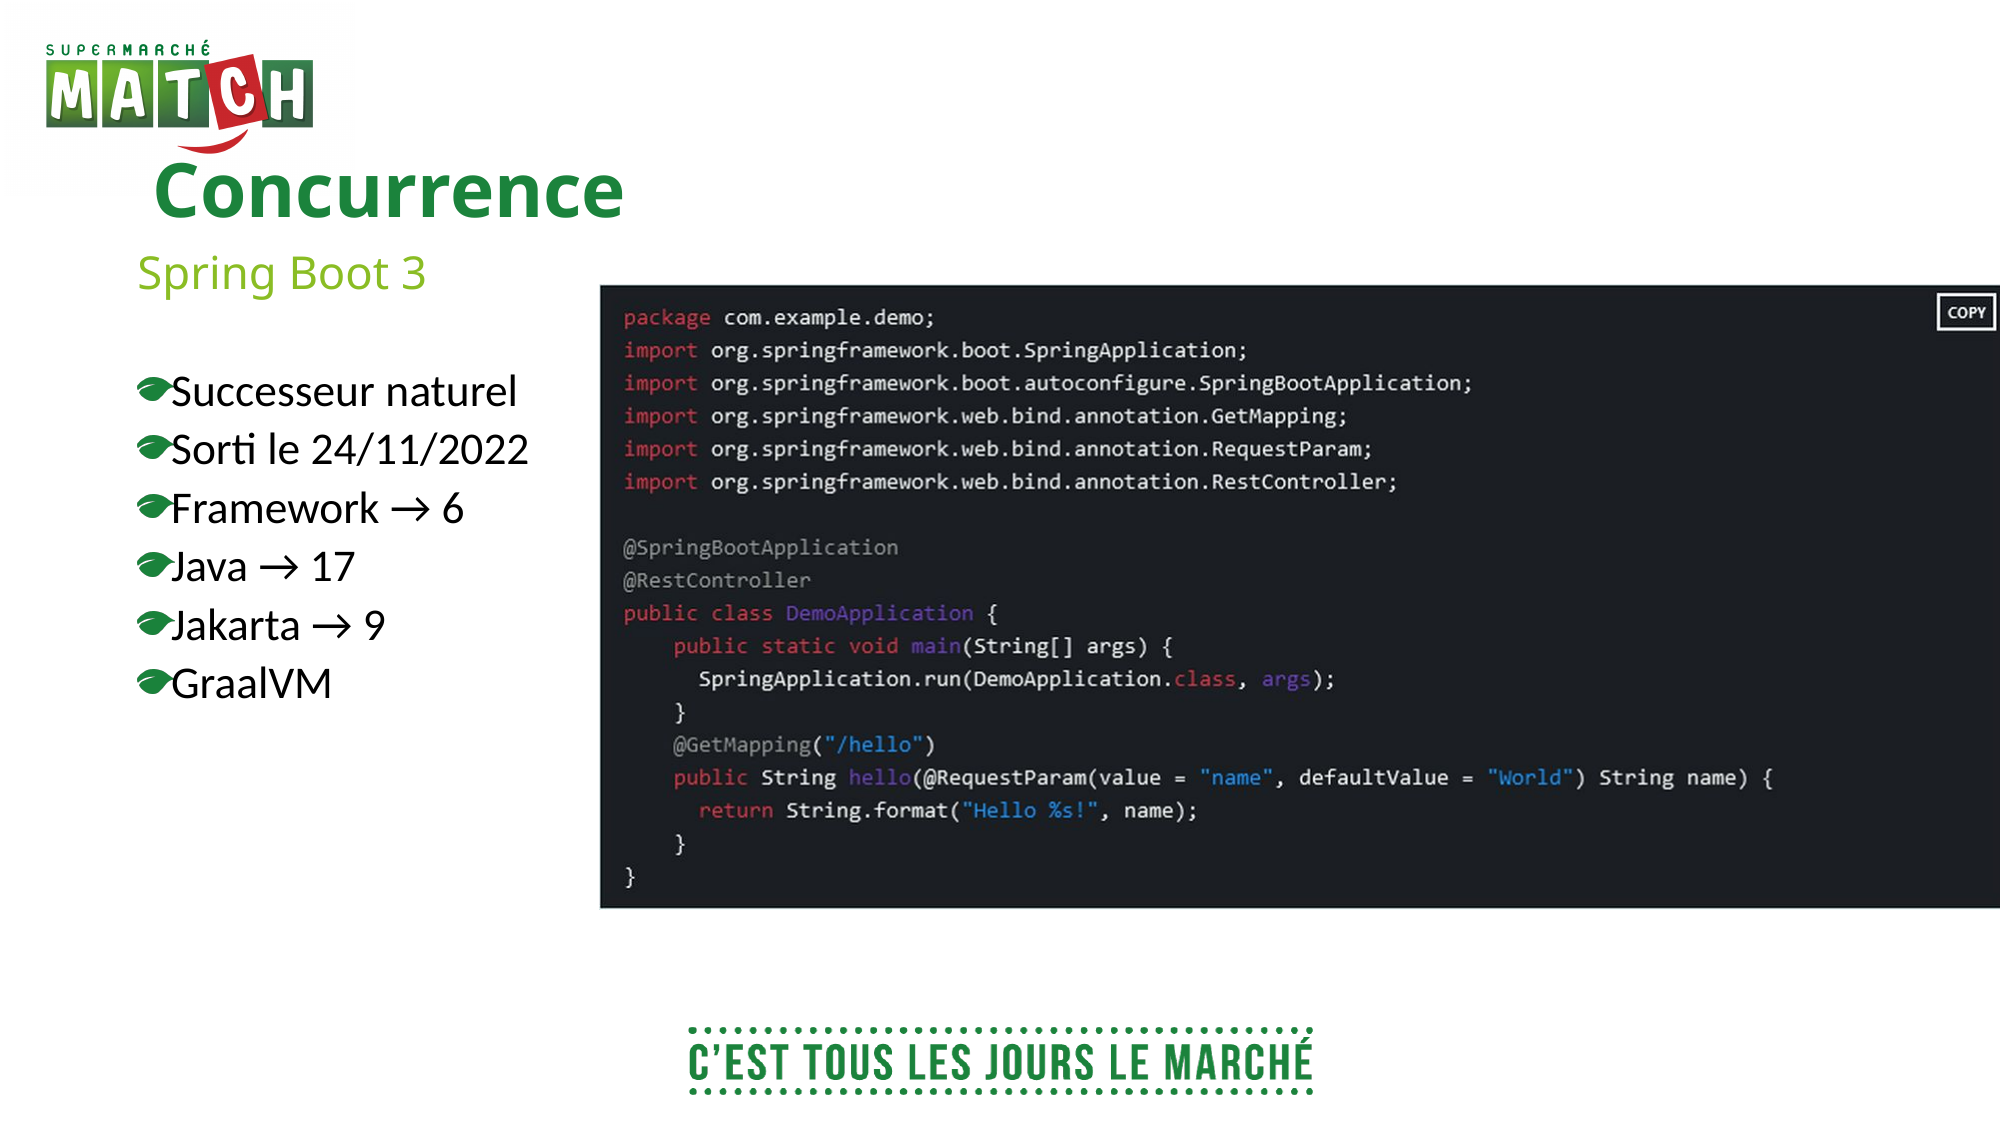

# Concurrence
Spring Boot 3
Successeur naturel
Sorti le 24/11/2022
Framework → 6
Java → 17
Jakarta → 9
GraalVM